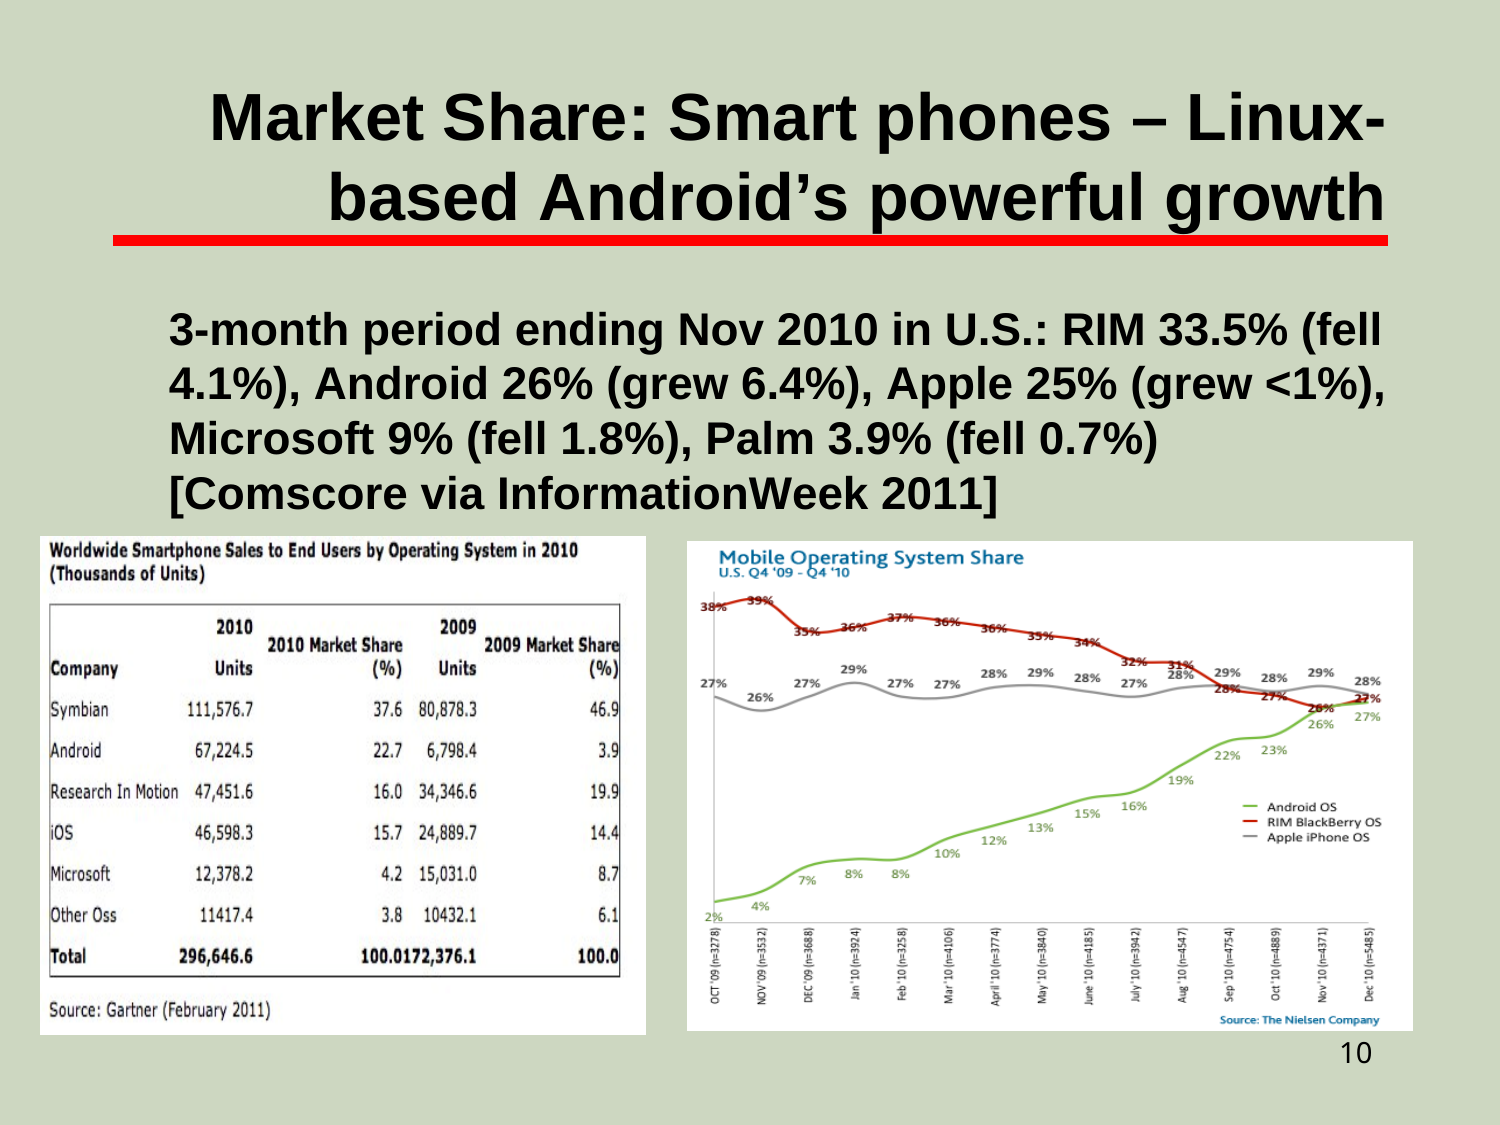

# Market Share: Smart phones – Linux-based Android’s powerful growth
3-month period ending Nov 2010 in U.S.: RIM 33.5% (fell 4.1%), Android 26% (grew 6.4%), Apple 25% (grew <1%), Microsoft 9% (fell 1.8%), Palm 3.9% (fell 0.7%) [Comscore via InformationWeek 2011]